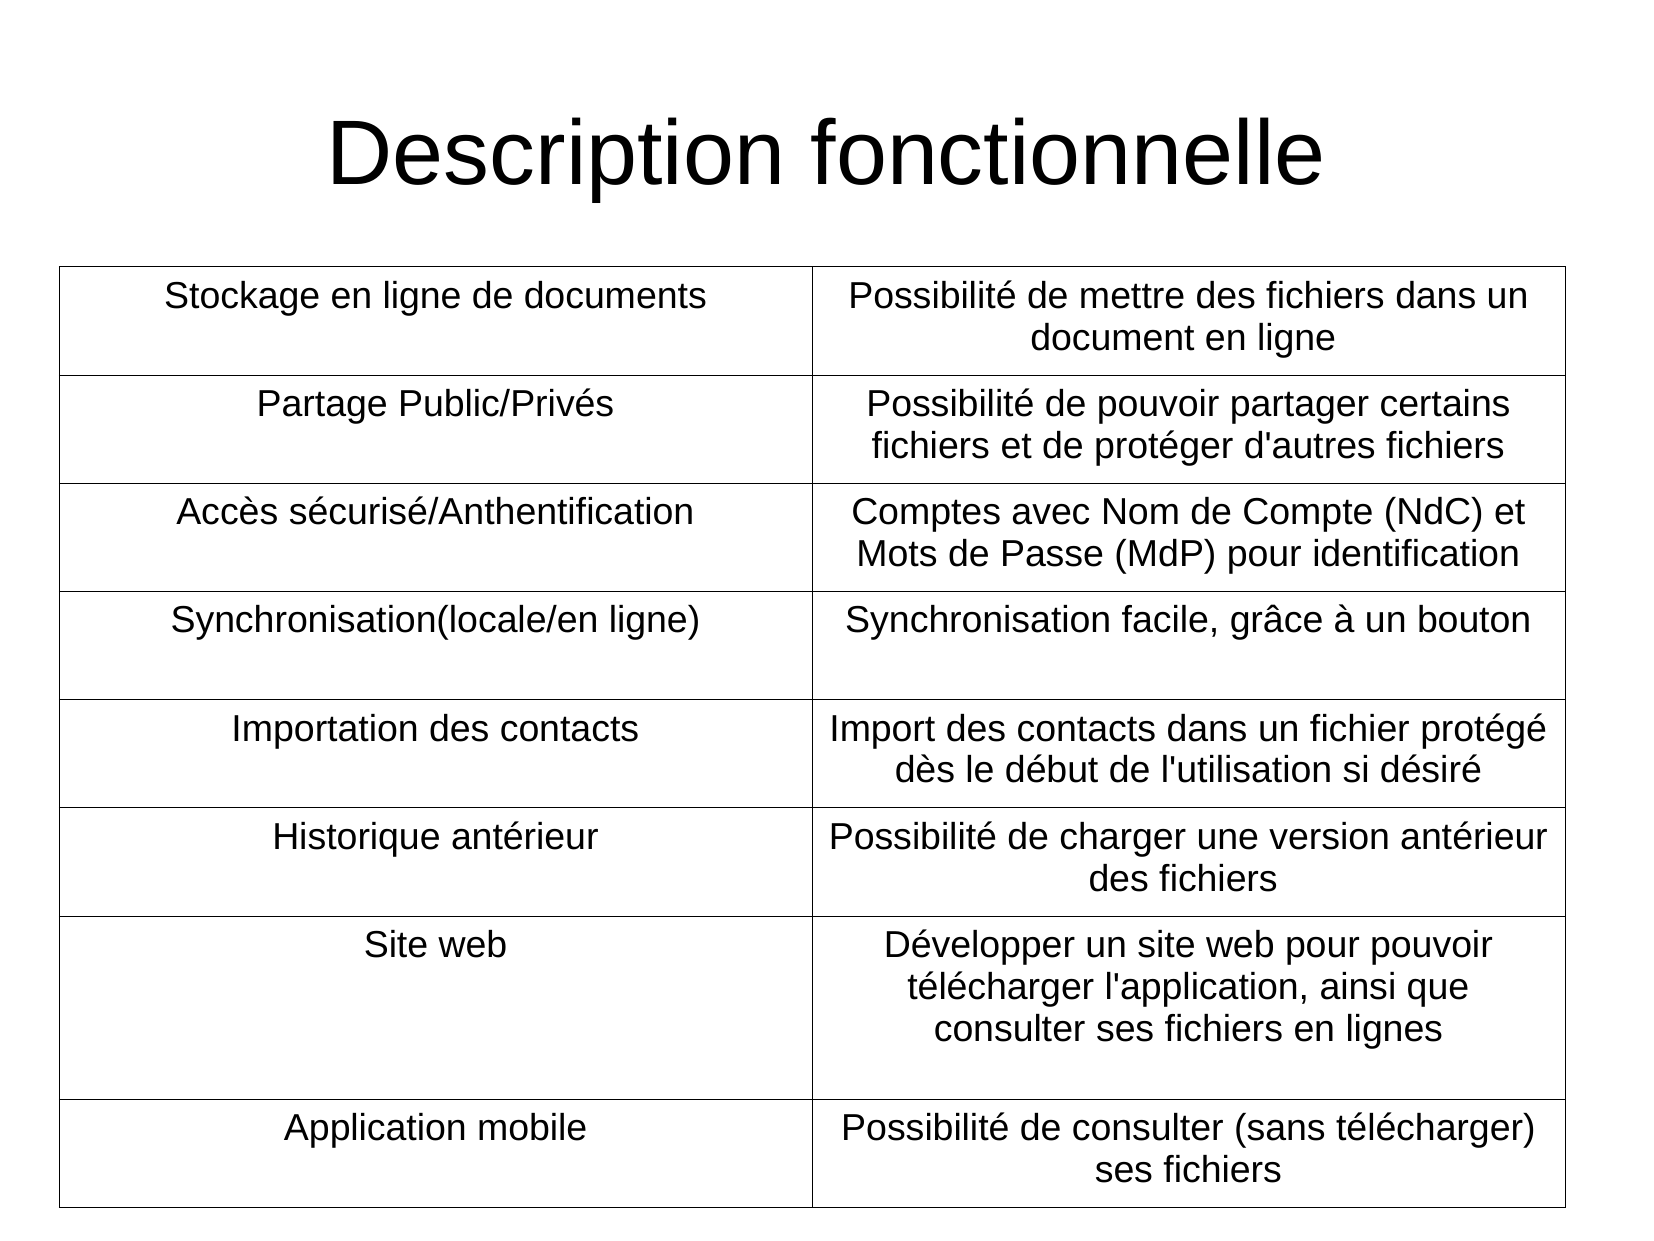

# Description fonctionnelle
| Stockage en ligne de documents | Possibilité de mettre des fichiers dans un document en ligne |
| --- | --- |
| Partage Public/Privés | Possibilité de pouvoir partager certains fichiers et de protéger d'autres fichiers |
| Accès sécurisé/Anthentification | Comptes avec Nom de Compte (NdC) et Mots de Passe (MdP) pour identification |
| Synchronisation(locale/en ligne) | Synchronisation facile, grâce à un bouton |
| Importation des contacts | Import des contacts dans un fichier protégé dès le début de l'utilisation si désiré |
| Historique antérieur | Possibilité de charger une version antérieur des fichiers |
| Site web | Développer un site web pour pouvoir télécharger l'application, ainsi que consulter ses fichiers en lignes |
| Application mobile | Possibilité de consulter (sans télécharger) ses fichiers |